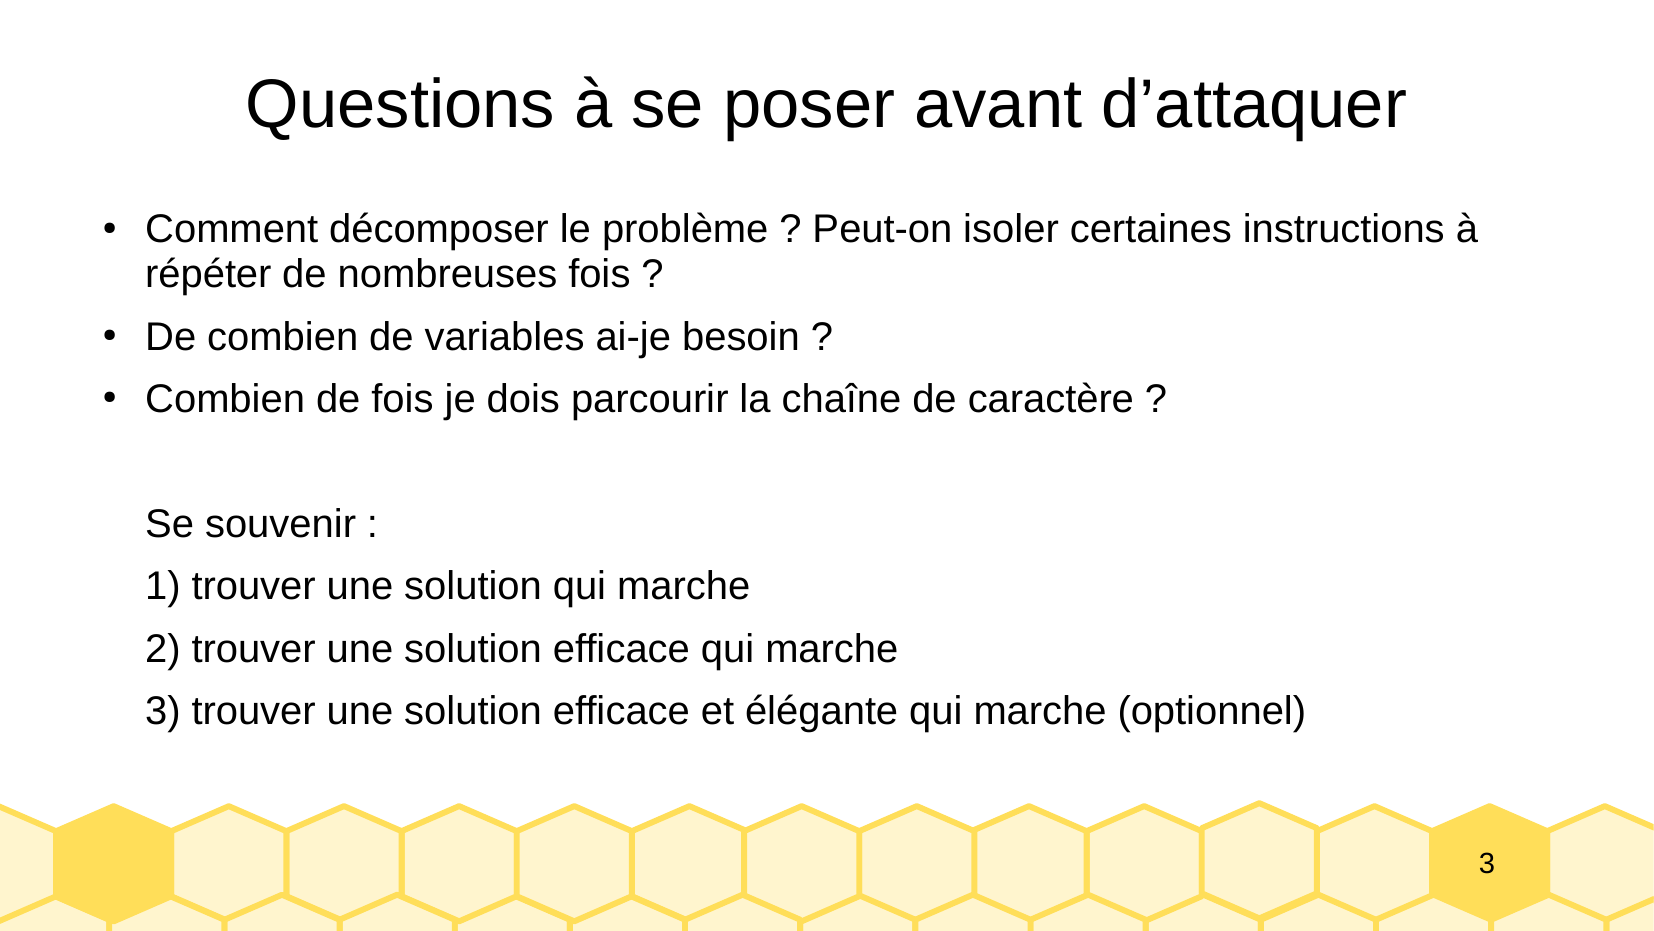

# Questions à se poser avant d’attaquer
Comment décomposer le problème ? Peut-on isoler certaines instructions à répéter de nombreuses fois ?
De combien de variables ai-je besoin ?
Combien de fois je dois parcourir la chaîne de caractère ?
Se souvenir :
1) trouver une solution qui marche
2) trouver une solution efficace qui marche
3) trouver une solution efficace et élégante qui marche (optionnel)